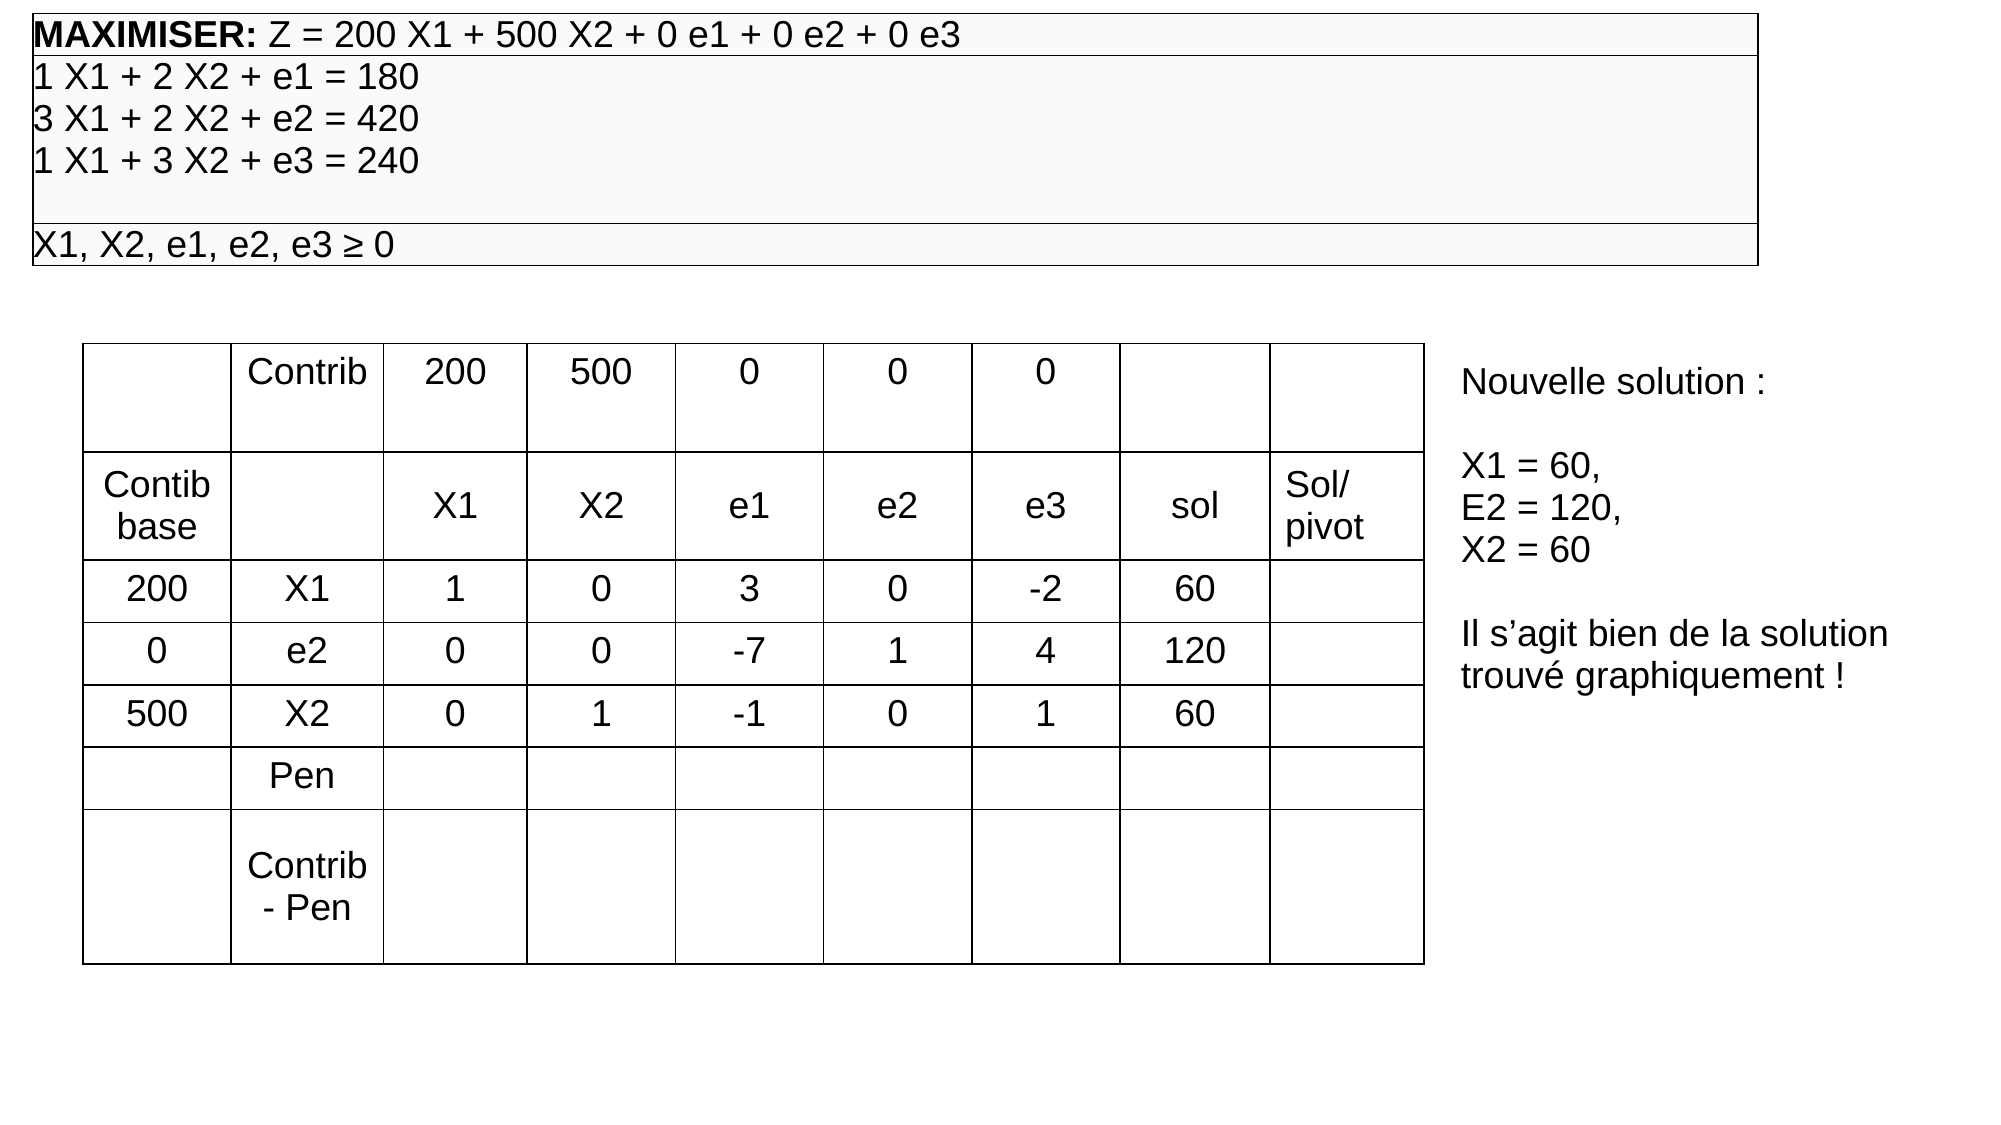

| MAXIMISER: Z = 200 X1 + 500 X2 + 0 e1 + 0 e2 + 0 e3 |
| --- |
| 1 X1 + 2 X2 + e1 = 180 3 X1 + 2 X2 + e2 = 420 1 X1 + 3 X2 + e3 = 240 |
| X1, X2, e1, e2, e3 ≥ 0 |
| | Contrib | 200 | 500 | 0 | 0 | 0 | | |
| --- | --- | --- | --- | --- | --- | --- | --- | --- |
| Contib base | | X1 | X2 | e1 | e2 | e3 | sol | Sol/pivot |
| 200 | X1 | 1 | 0 | 3 | 0 | -2 | 60 | |
| 0 | e2 | 0 | 0 | -7 | 1 | 4 | 120 | |
| 500 | X2 | 0 | 1 | -1 | 0 | 1 | 60 | |
| | Pen | | | | | | | |
| | Contrib - Pen | | | | | | | |
Nouvelle solution :
X1 = 60,
E2 = 120,
X2 = 60
Il s’agit bien de la solution trouvé graphiquement !